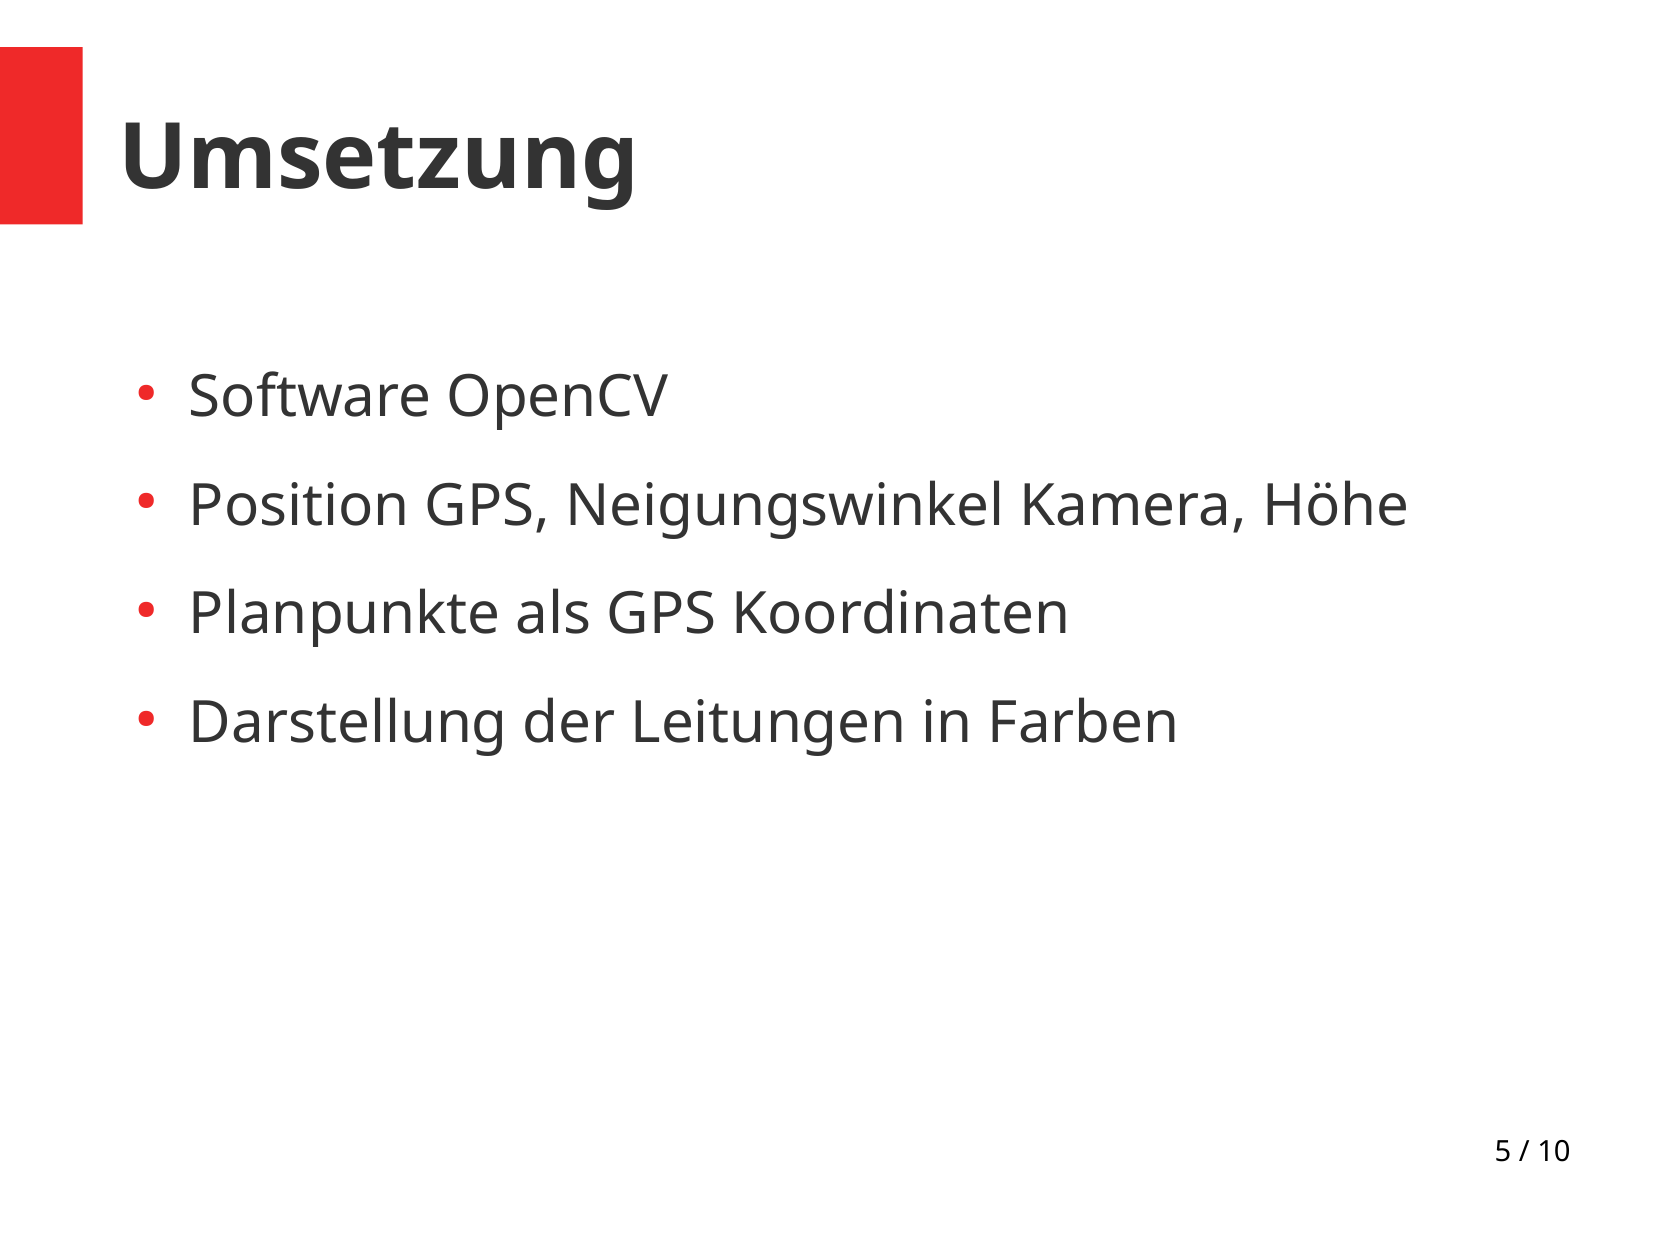

# Umsetzung
Software OpenCV
Position GPS, Neigungswinkel Kamera, Höhe
Planpunkte als GPS Koordinaten
Darstellung der Leitungen in Farben
5